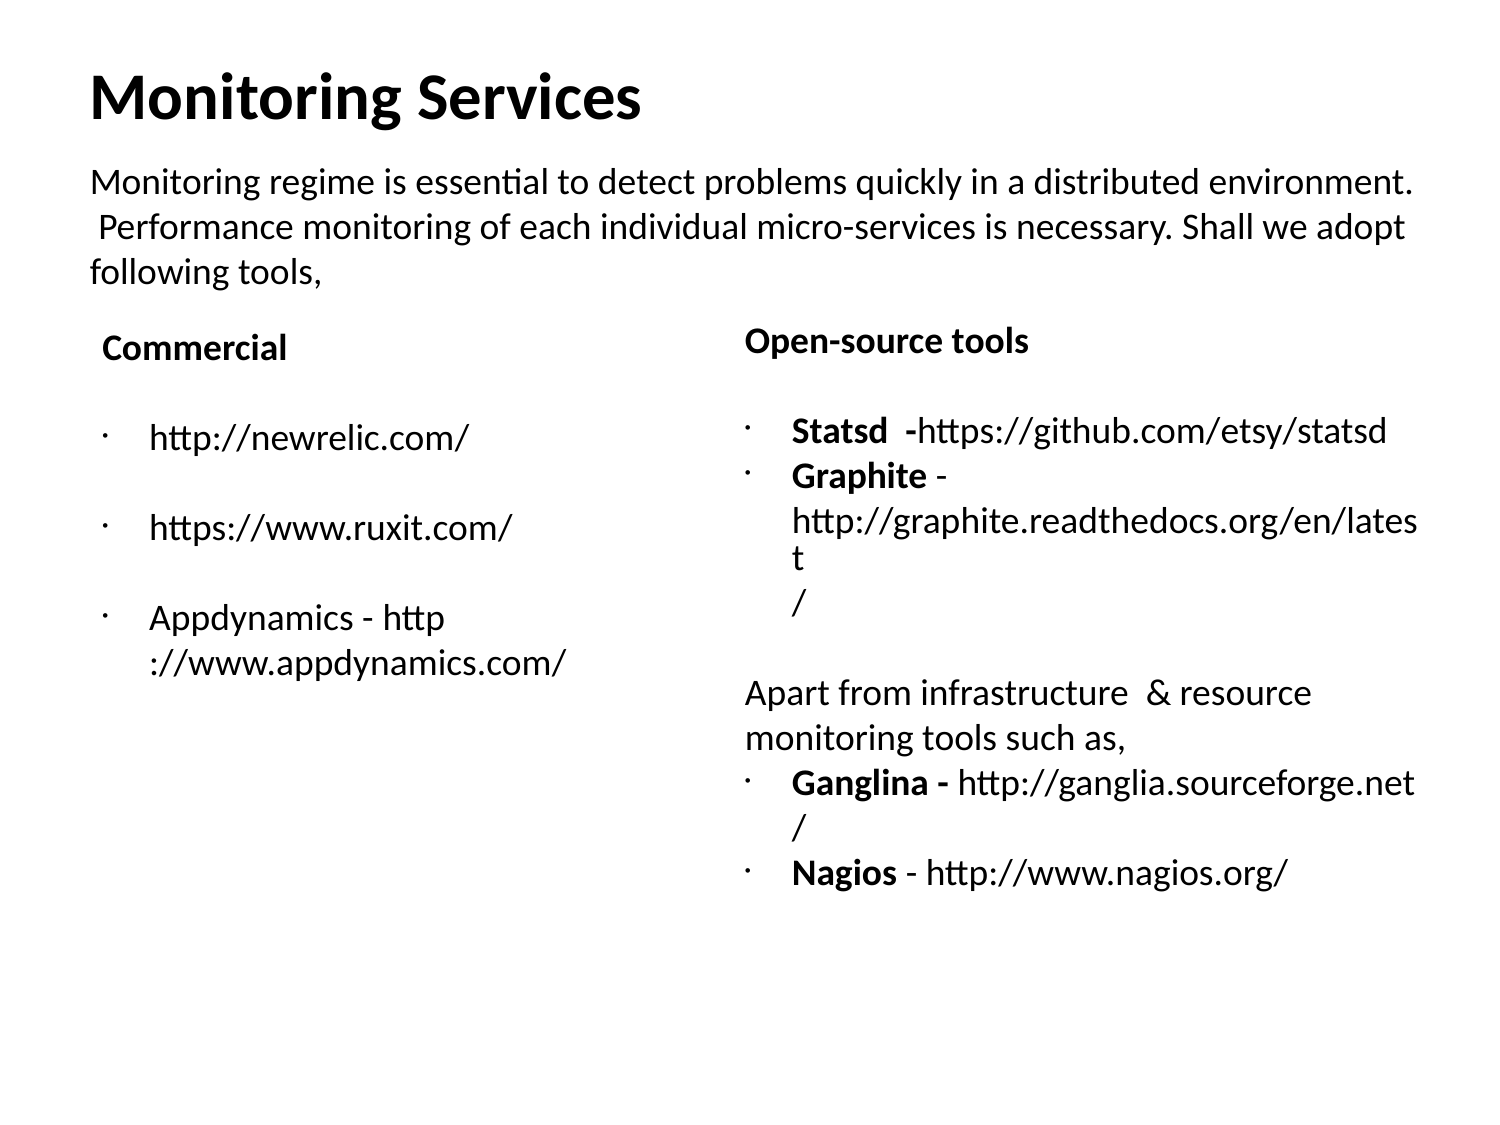

# Monitoring Services
Monitoring regime is essential to detect problems quickly in a distributed environment. Performance monitoring of each individual micro-services is necessary. Shall we adopt following tools,
Open-source tools
Statsd -https://github.com/etsy/statsd
Graphite - http://graphite.readthedocs.org/en/latest/
Apart from infrastructure & resource monitoring tools such as,
Ganglina - http://ganglia.sourceforge.net/
Nagios - http://www.nagios.org/
Commercial
http://newrelic.com/
https://www.ruxit.com/
Appdynamics - http://www.appdynamics.com/